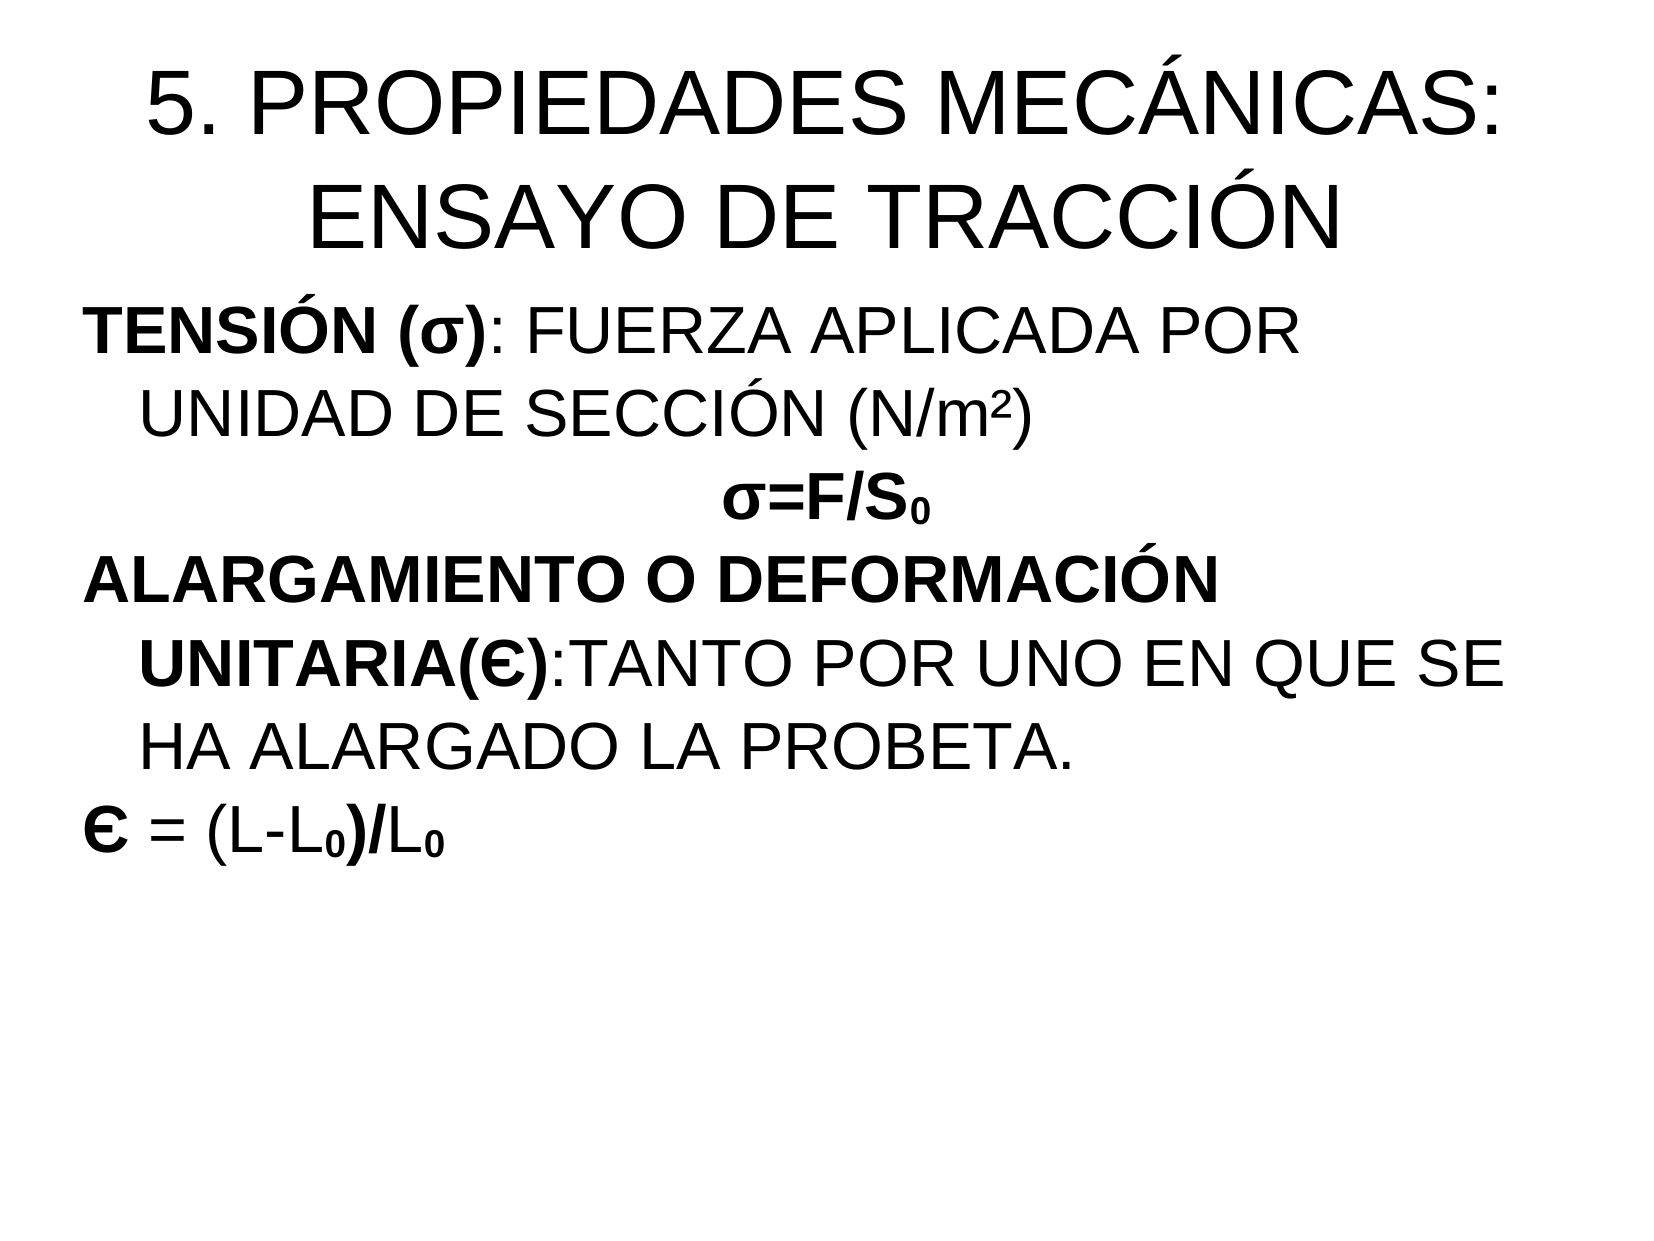

5. PROPIEDADES MECÁNICAS: ENSAYO DE TRACCIÓN
# TENSIÓN (σ): FUERZA APLICADA POR UNIDAD DE SECCIÓN (N/m²)
σ=F/S0
ALARGAMIENTO O DEFORMACIÓN UNITARIA(Є):TANTO POR UNO EN QUE SE HA ALARGADO LA PROBETA.
Є = (L-L0)/L0